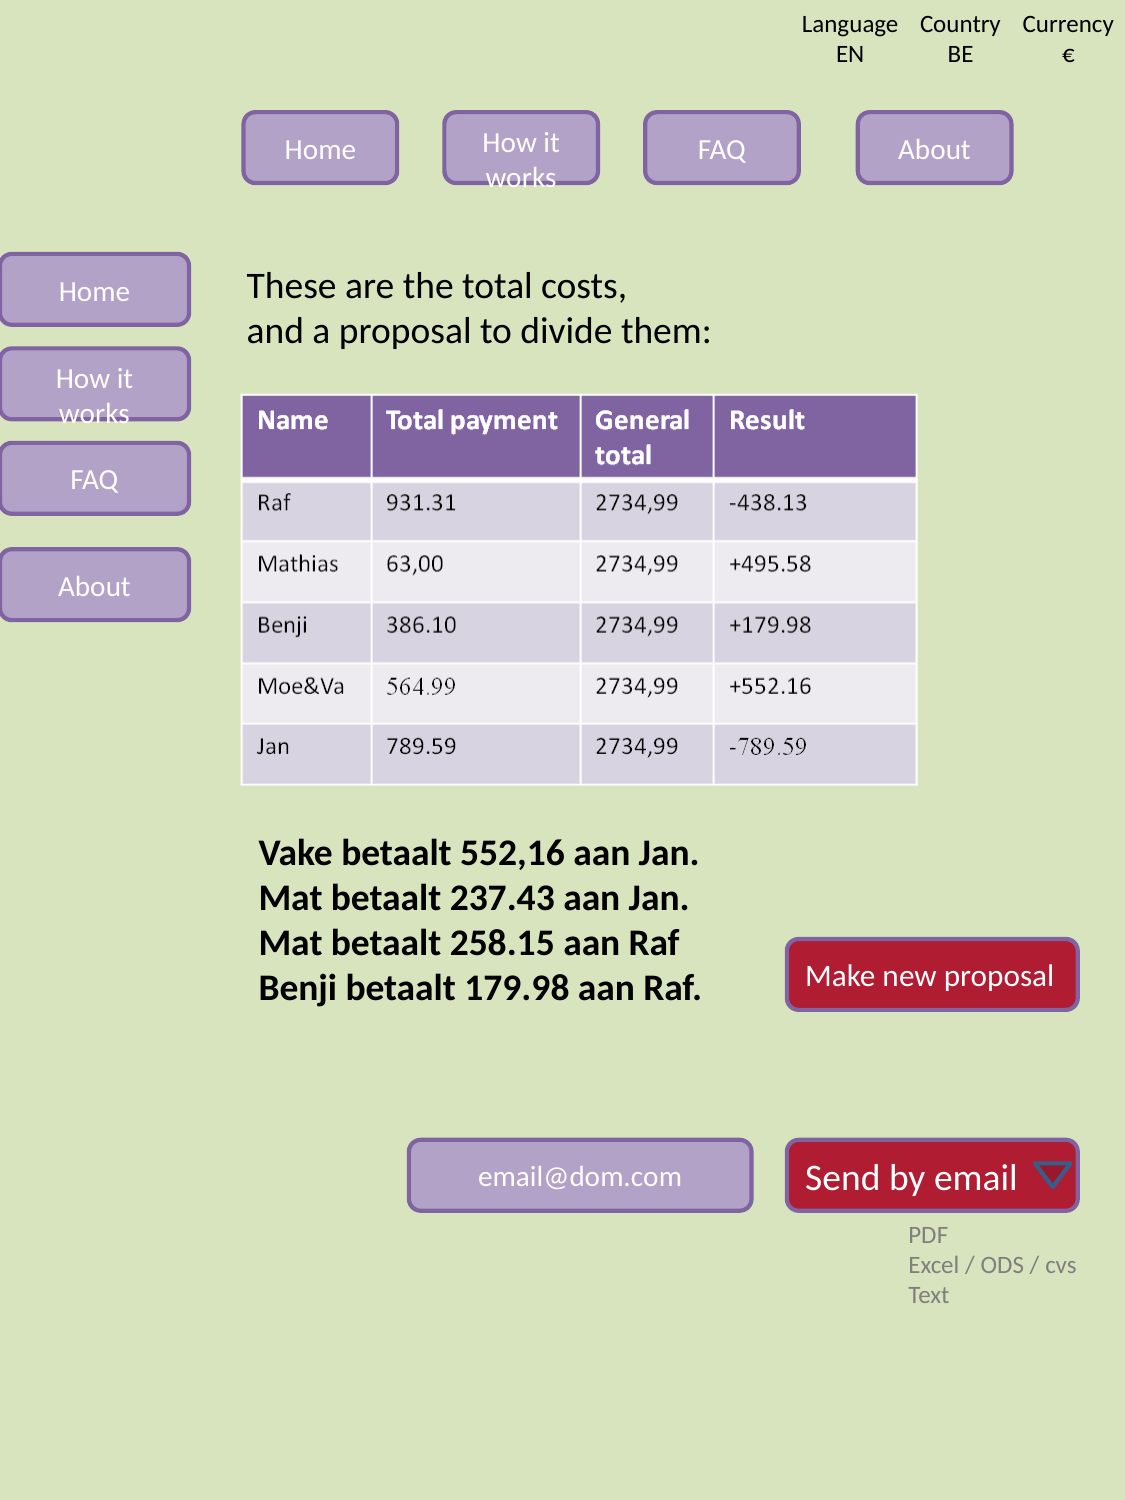

Language
EN
Country
BE
Currency
€
Home
How it works
FAQ
About
Home
How it works
FAQ
About
These are the total costs,
and a proposal to divide them:
Vake betaalt 552,16 aan Jan.
Mat betaalt 237.43 aan Jan.
Mat betaalt 258.15 aan Raf
Benji betaalt 179.98 aan Raf.
Make new proposal
email@dom.com
Send by email
PDF
Excel / ODS / cvs
Text